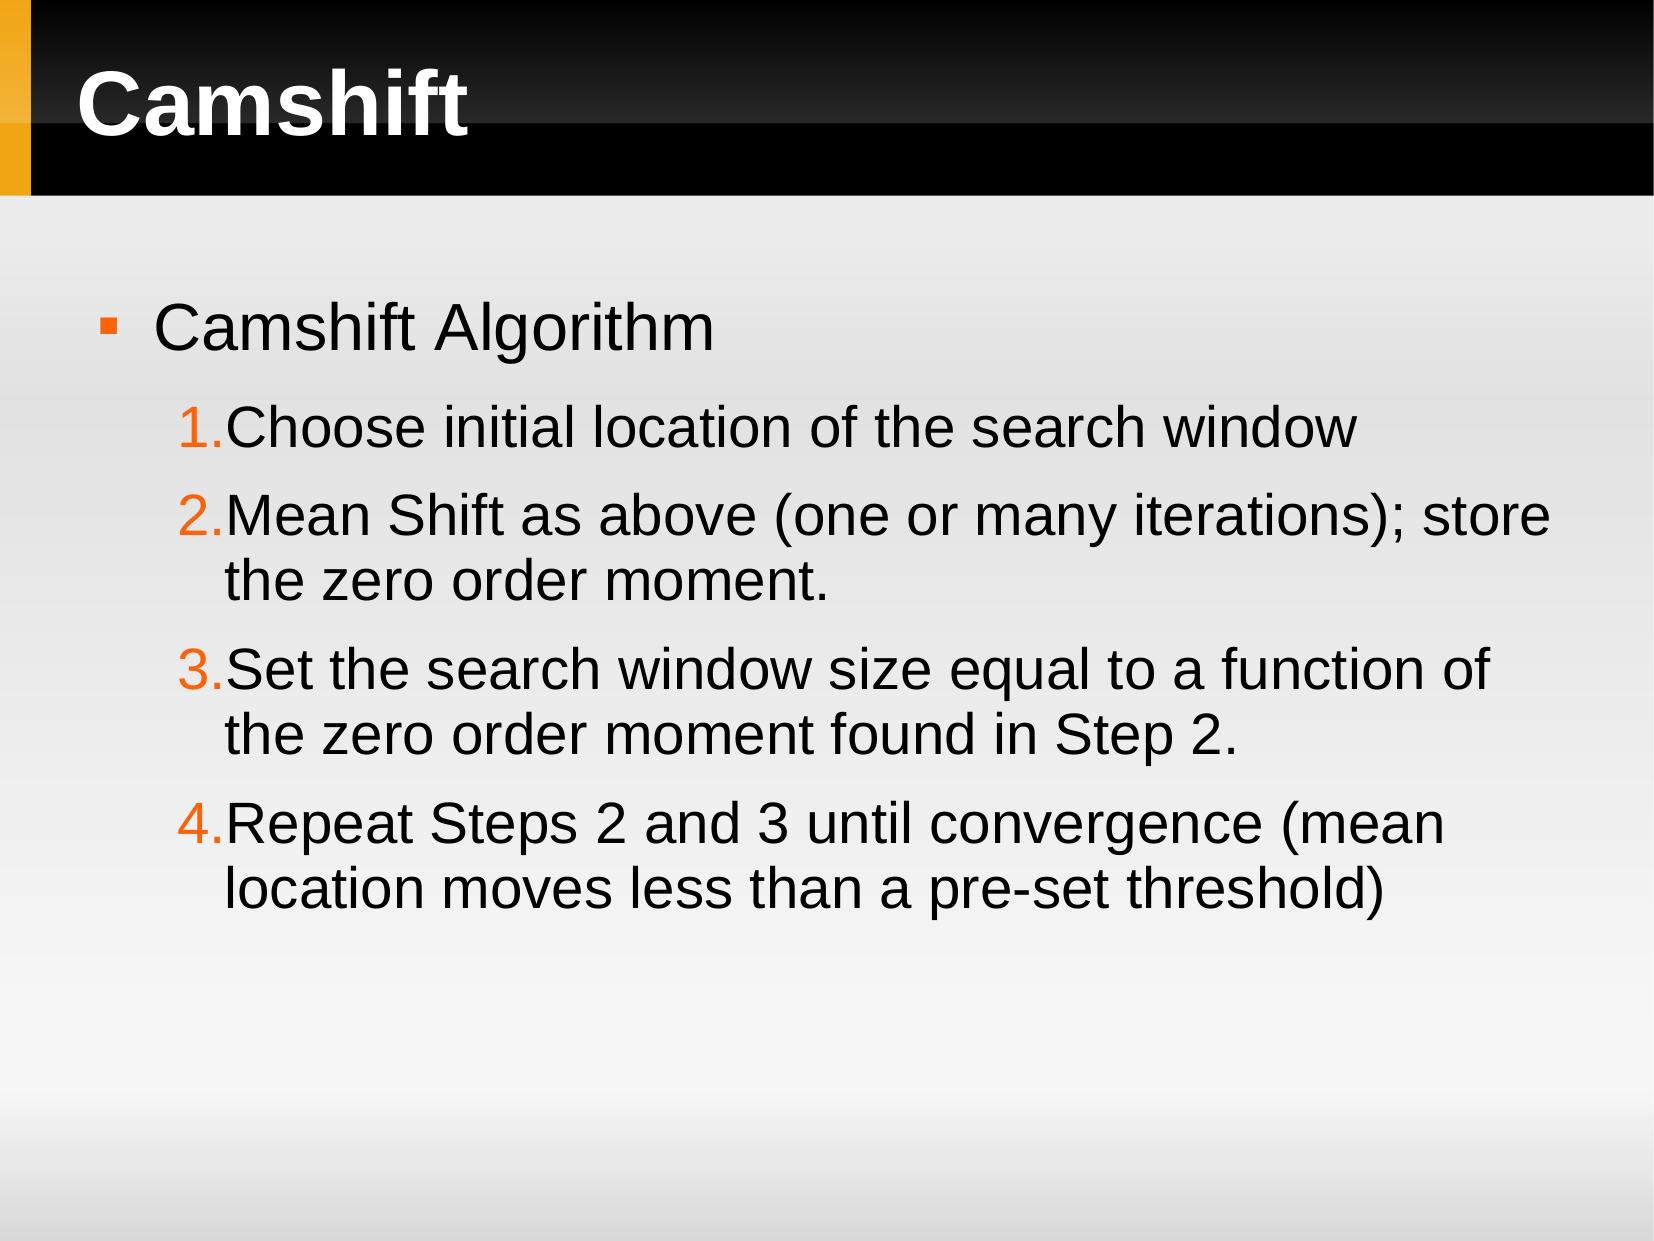

# Camshift
Camshift Algorithm
Choose initial location of the search window
Mean Shift as above (one or many iterations); store the zero order moment.
Set the search window size equal to a function of the zero order moment found in Step 2.
Repeat Steps 2 and 3 until convergence (mean location moves less than a pre-set threshold)